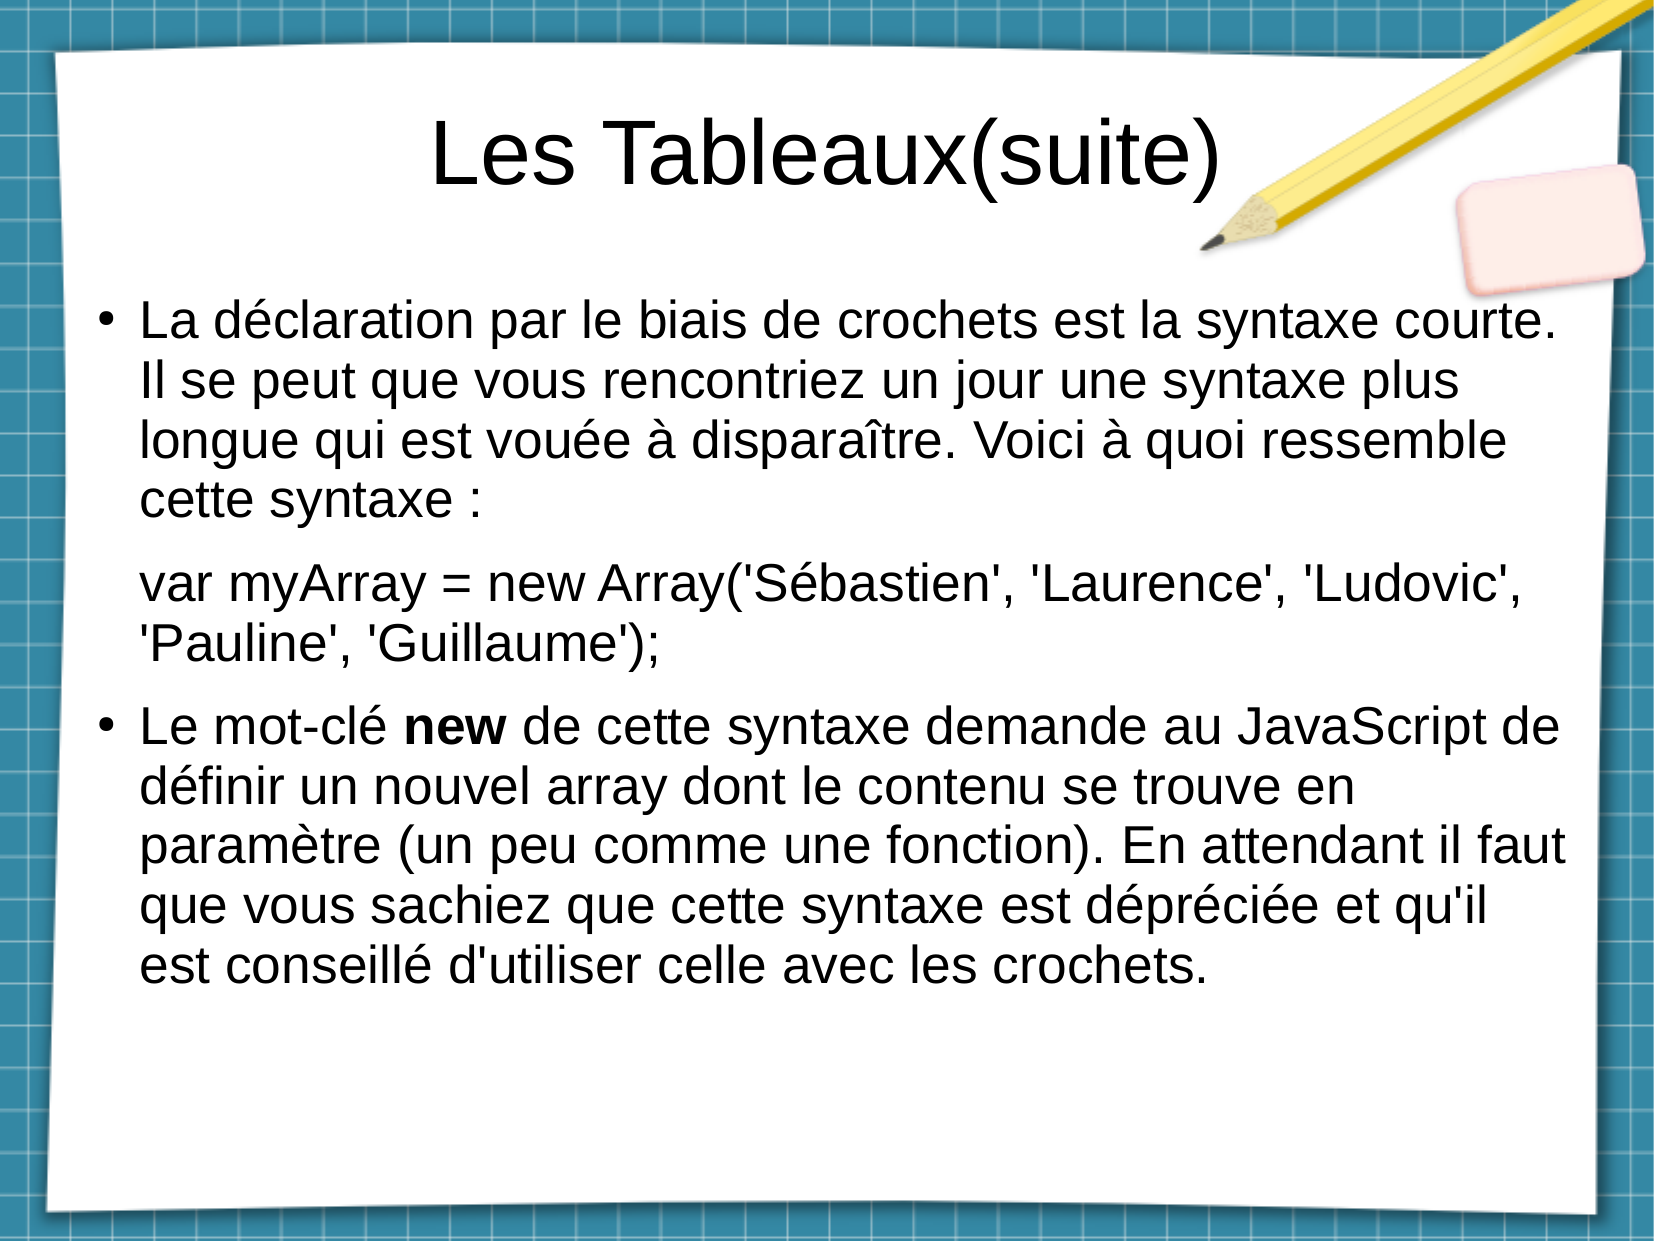

# Les Tableaux(suite)
La déclaration par le biais de crochets est la syntaxe courte. Il se peut que vous rencontriez un jour une syntaxe plus longue qui est vouée à disparaître. Voici à quoi ressemble cette syntaxe :
var myArray = new Array('Sébastien', 'Laurence', 'Ludovic', 'Pauline', 'Guillaume');
Le mot-clé new de cette syntaxe demande au JavaScript de définir un nouvel array dont le contenu se trouve en paramètre (un peu comme une fonction). En attendant il faut que vous sachiez que cette syntaxe est dépréciée et qu'il est conseillé d'utiliser celle avec les crochets.